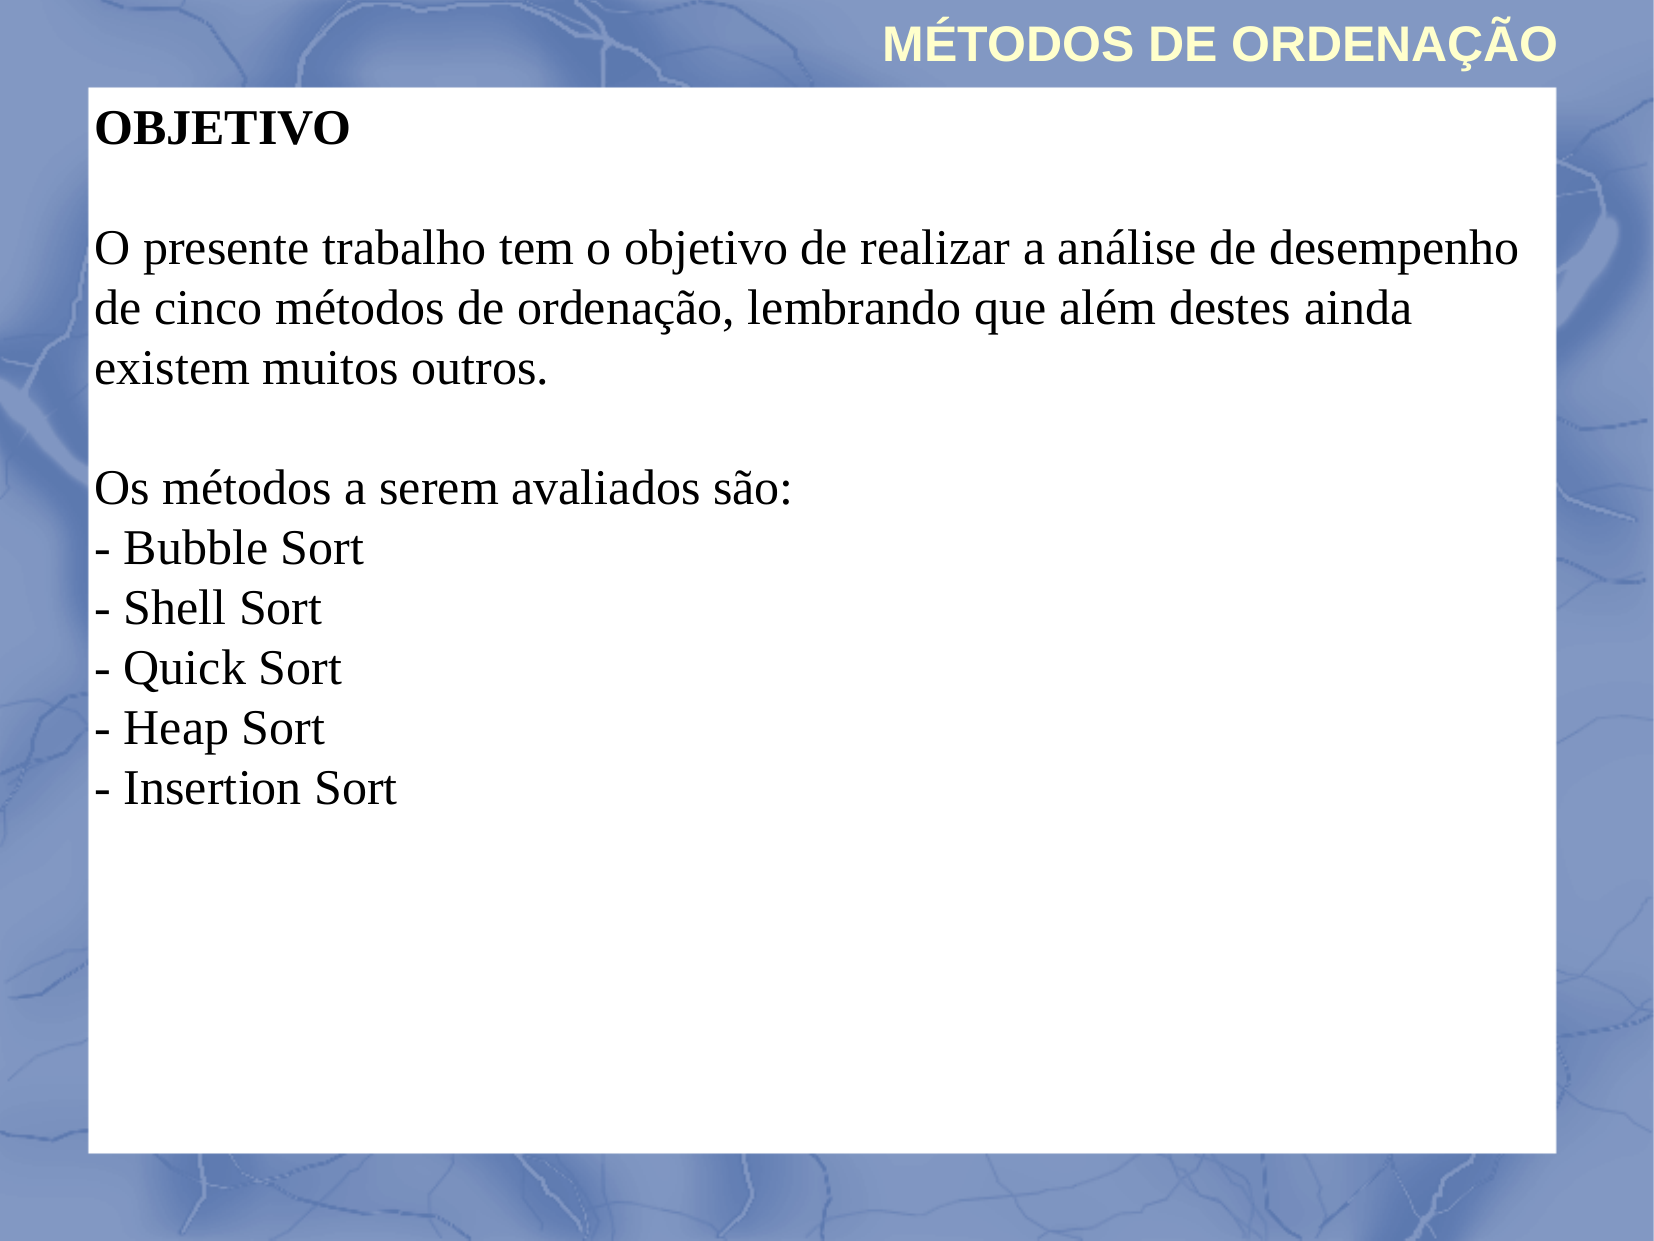

MÉTODOS DE ORDENAÇÃO
OBJETIVO
O presente trabalho tem o objetivo de realizar a análise de desempenho de cinco métodos de ordenação, lembrando que além destes ainda existem muitos outros.
Os métodos a serem avaliados são:
- Bubble Sort
- Shell Sort
- Quick Sort
- Heap Sort
- Insertion Sort